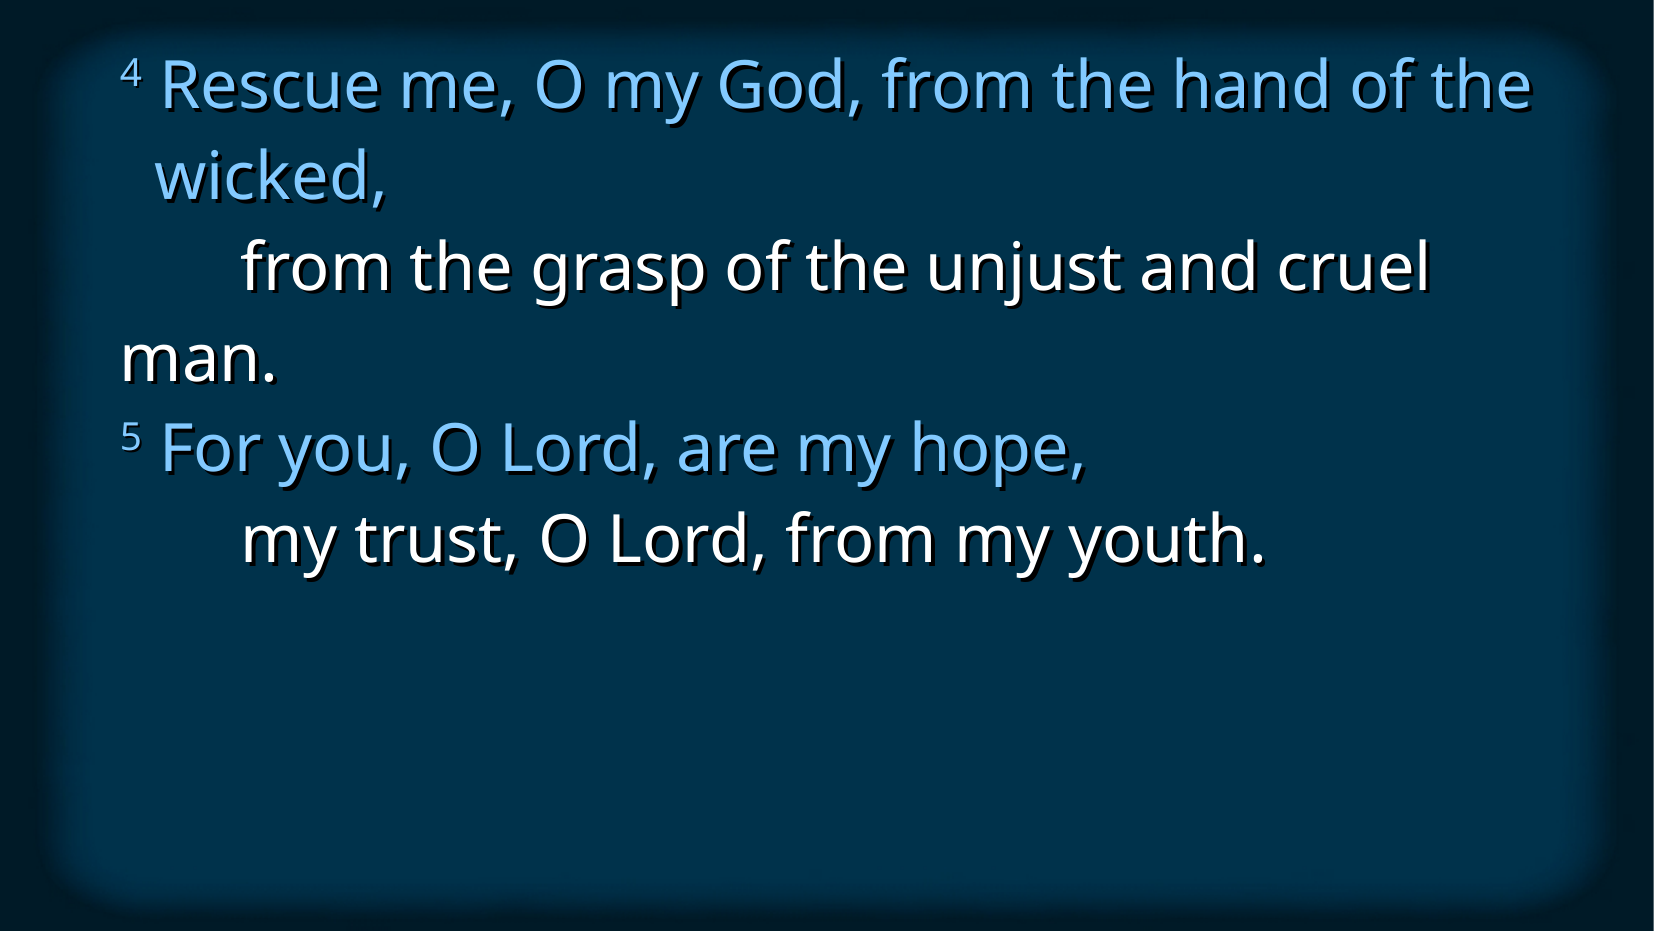

4 Rescue me, O my God, from the hand of the
 wicked,
 from the grasp of the unjust and cruel man.
5 For you, O Lord, are my hope,
 my trust, O Lord, from my youth.